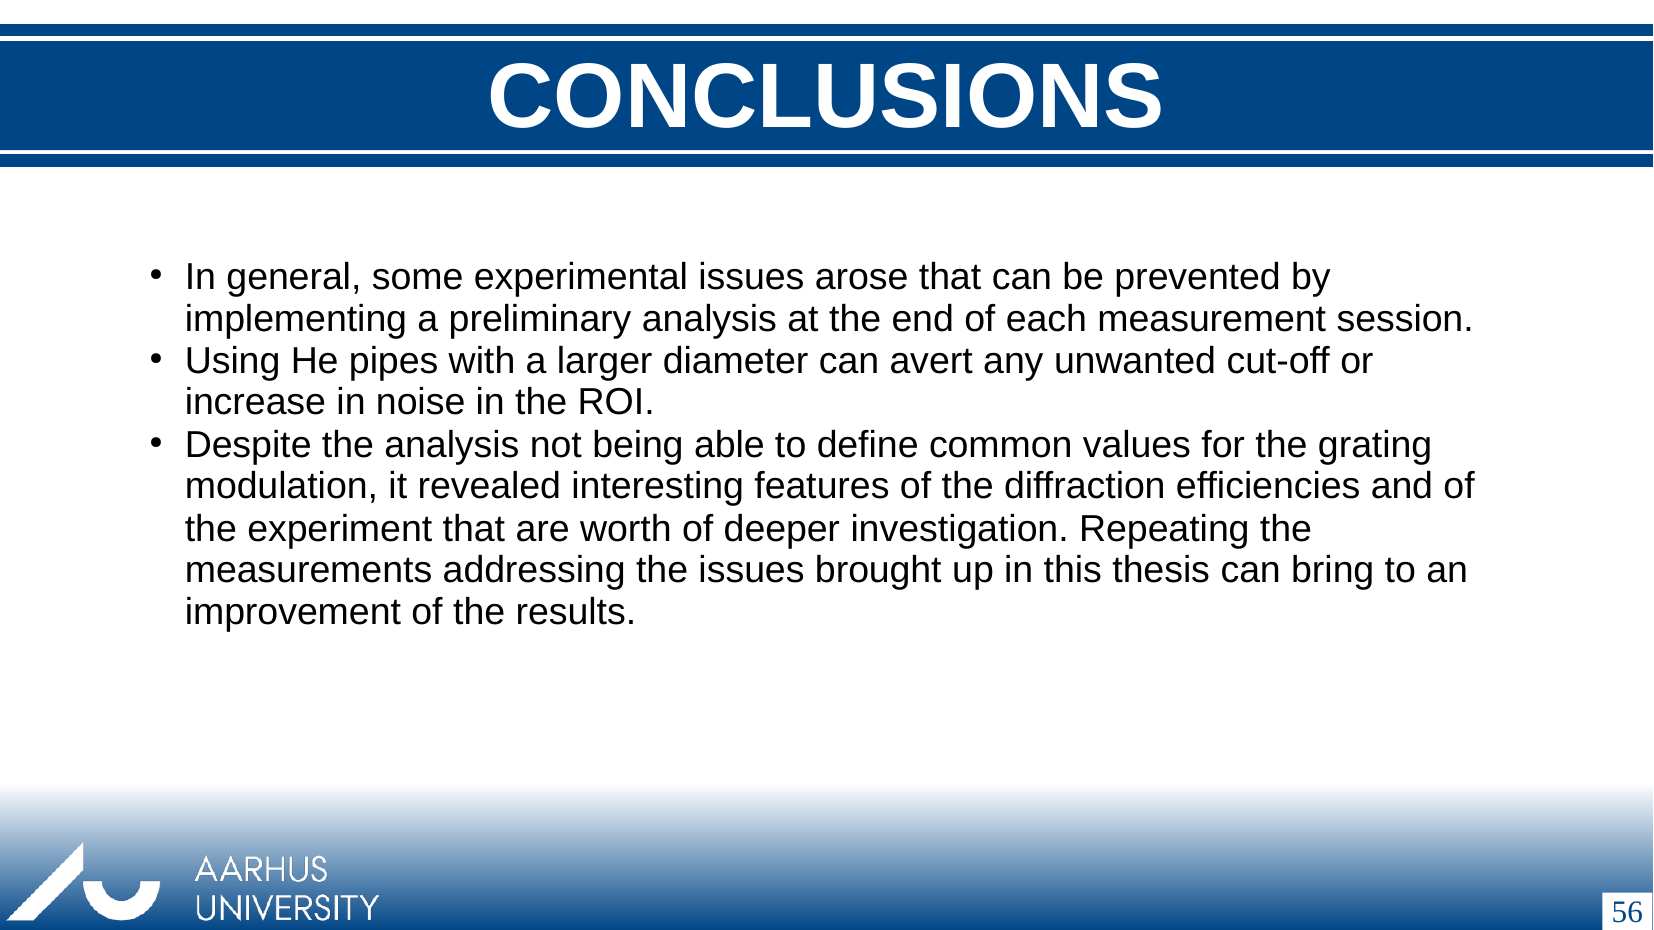

# CONCLUSIONS
In general, some experimental issues arose that can be prevented by implementing a preliminary analysis at the end of each measurement session.
Using He pipes with a larger diameter can avert any unwanted cut-off or increase in noise in the ROI.
Despite the analysis not being able to define common values for the grating modulation, it revealed interesting features of the diffraction efficiencies and of the experiment that are worth of deeper investigation. Repeating the measurements addressing the issues brought up in this thesis can bring to an improvement of the results.
56